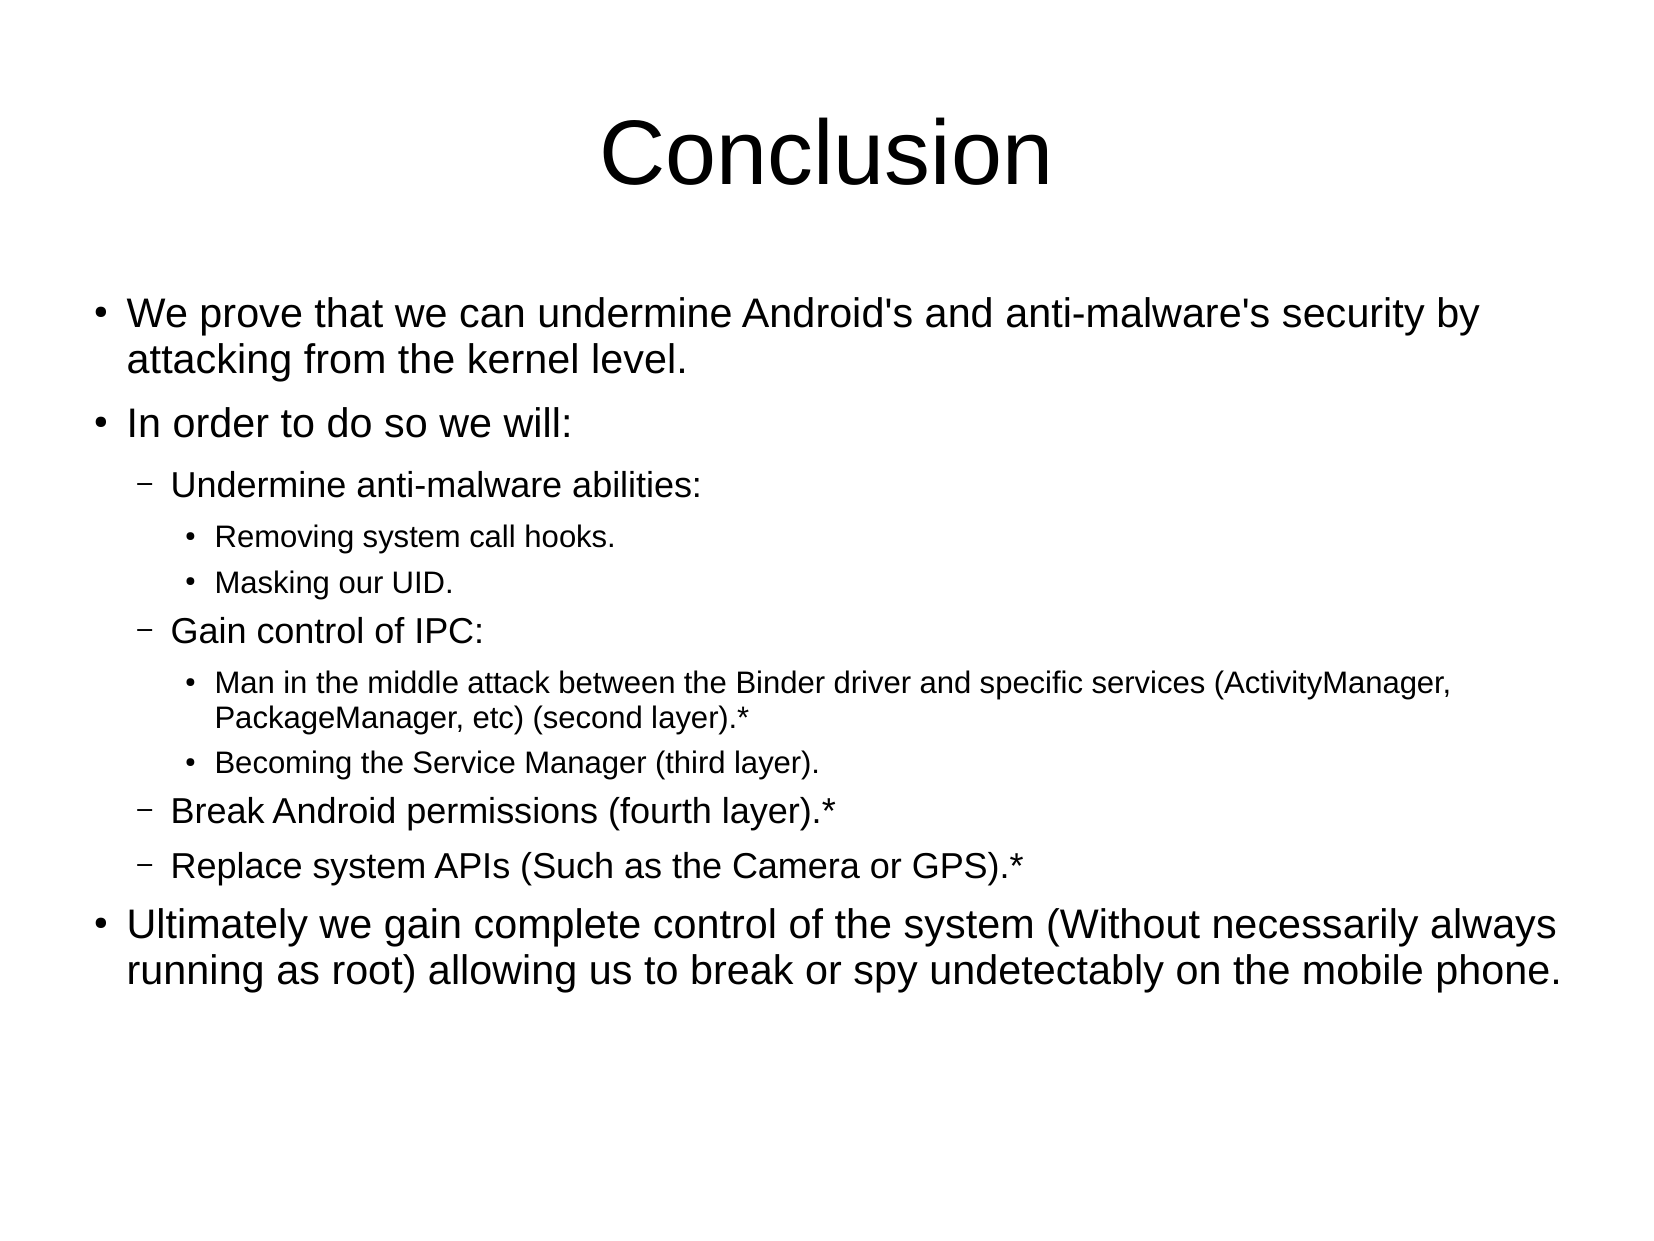

# Conclusion
We prove that we can undermine Android's and anti-malware's security by attacking from the kernel level.
In order to do so we will:
Undermine anti-malware abilities:
Removing system call hooks.
Masking our UID.
Gain control of IPC:
Man in the middle attack between the Binder driver and specific services (ActivityManager, PackageManager, etc) (second layer).*
Becoming the Service Manager (third layer).
Break Android permissions (fourth layer).*
Replace system APIs (Such as the Camera or GPS).*
Ultimately we gain complete control of the system (Without necessarily always running as root) allowing us to break or spy undetectably on the mobile phone.